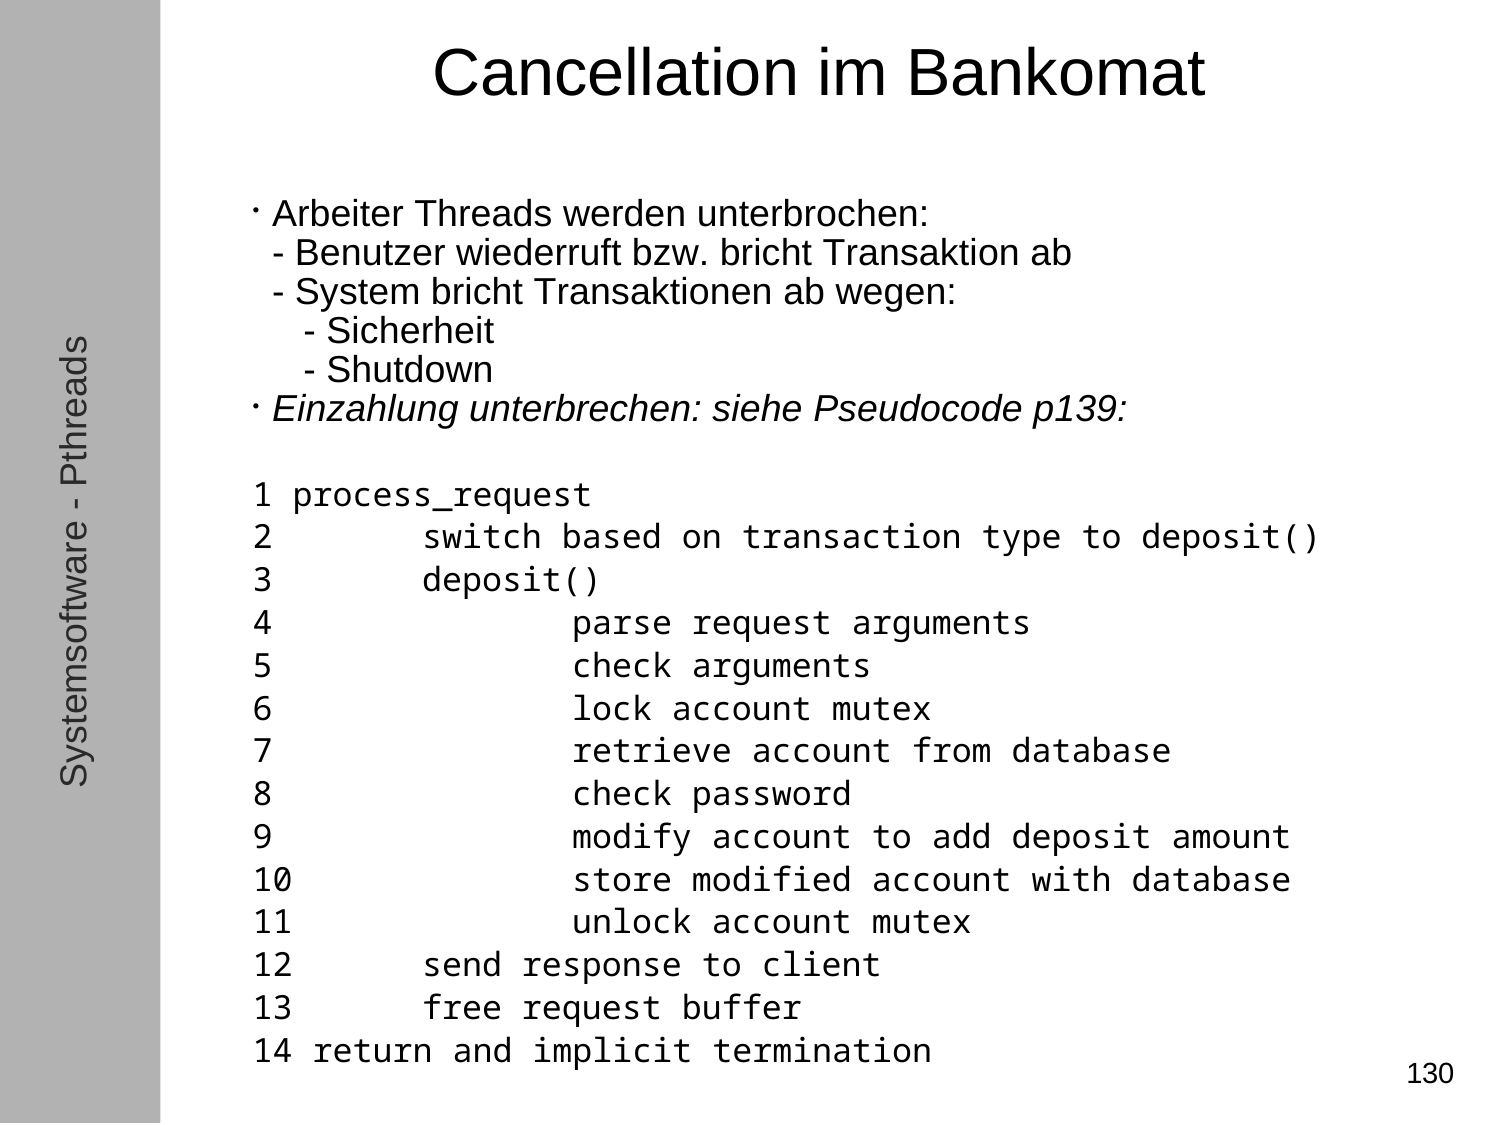

Cancellation im Bankomat
Arbeiter Threads werden unterbrochen:
- Benutzer wiederruft bzw. bricht Transaktion ab
- System bricht Transaktionen ab wegen:
 - Sicherheit
 - Shutdown
Einzahlung unterbrechen: siehe Pseudocode p139:
1 process_request
2		switch based on transaction type to deposit()
3		deposit()
4				parse request arguments
5				check arguments
6				lock account mutex
7				retrieve account from database
8				check password
9				modify account to add deposit amount
10				store modified account with database
11				unlock account mutex
12		send response to client
13		free request buffer
14 return and implicit termination
Systemsoftware - Pthreads